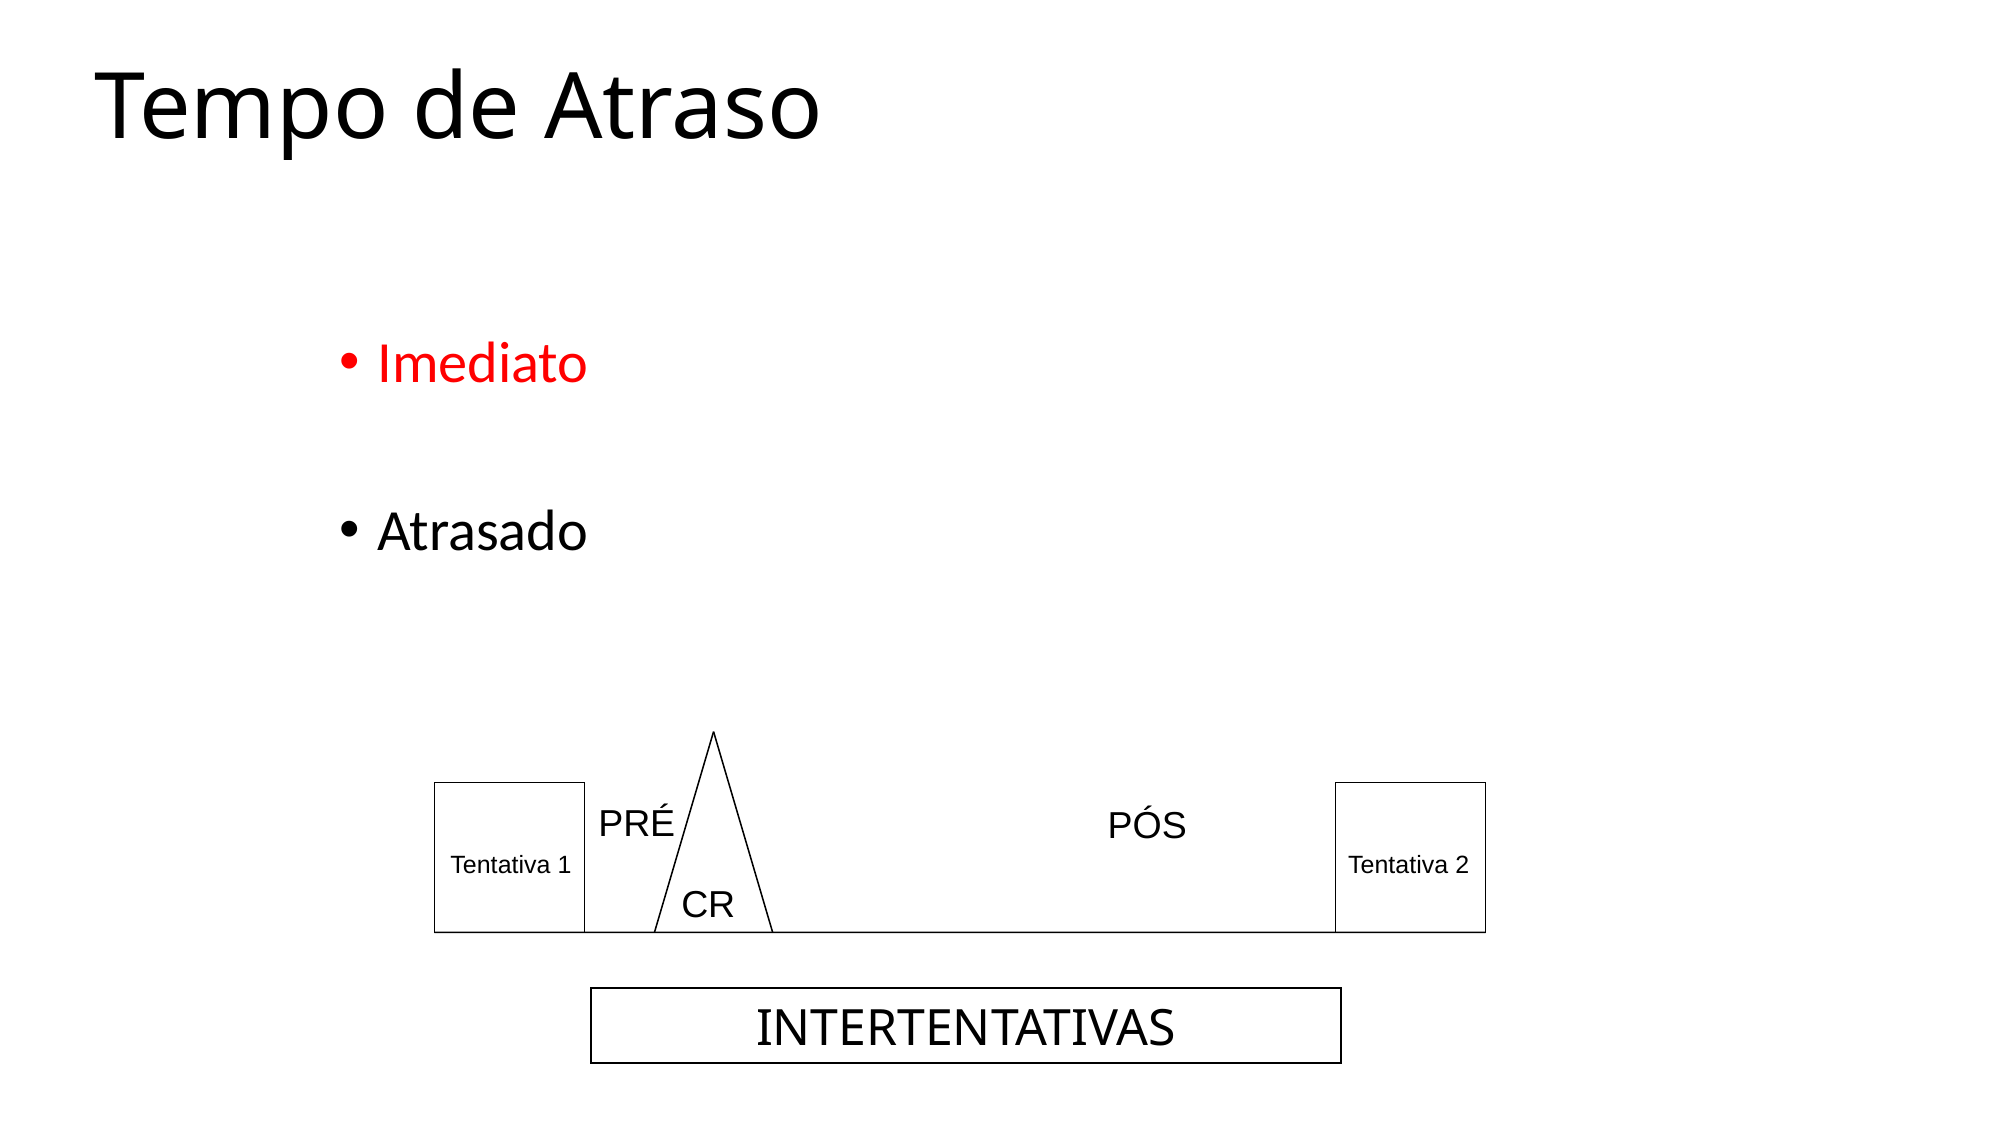

# Tempo de Atraso
Imediato
Atrasado
CR
PRÉ
PÓS
Tentativa 1
Tentativa 2
INTERTENTATIVAS